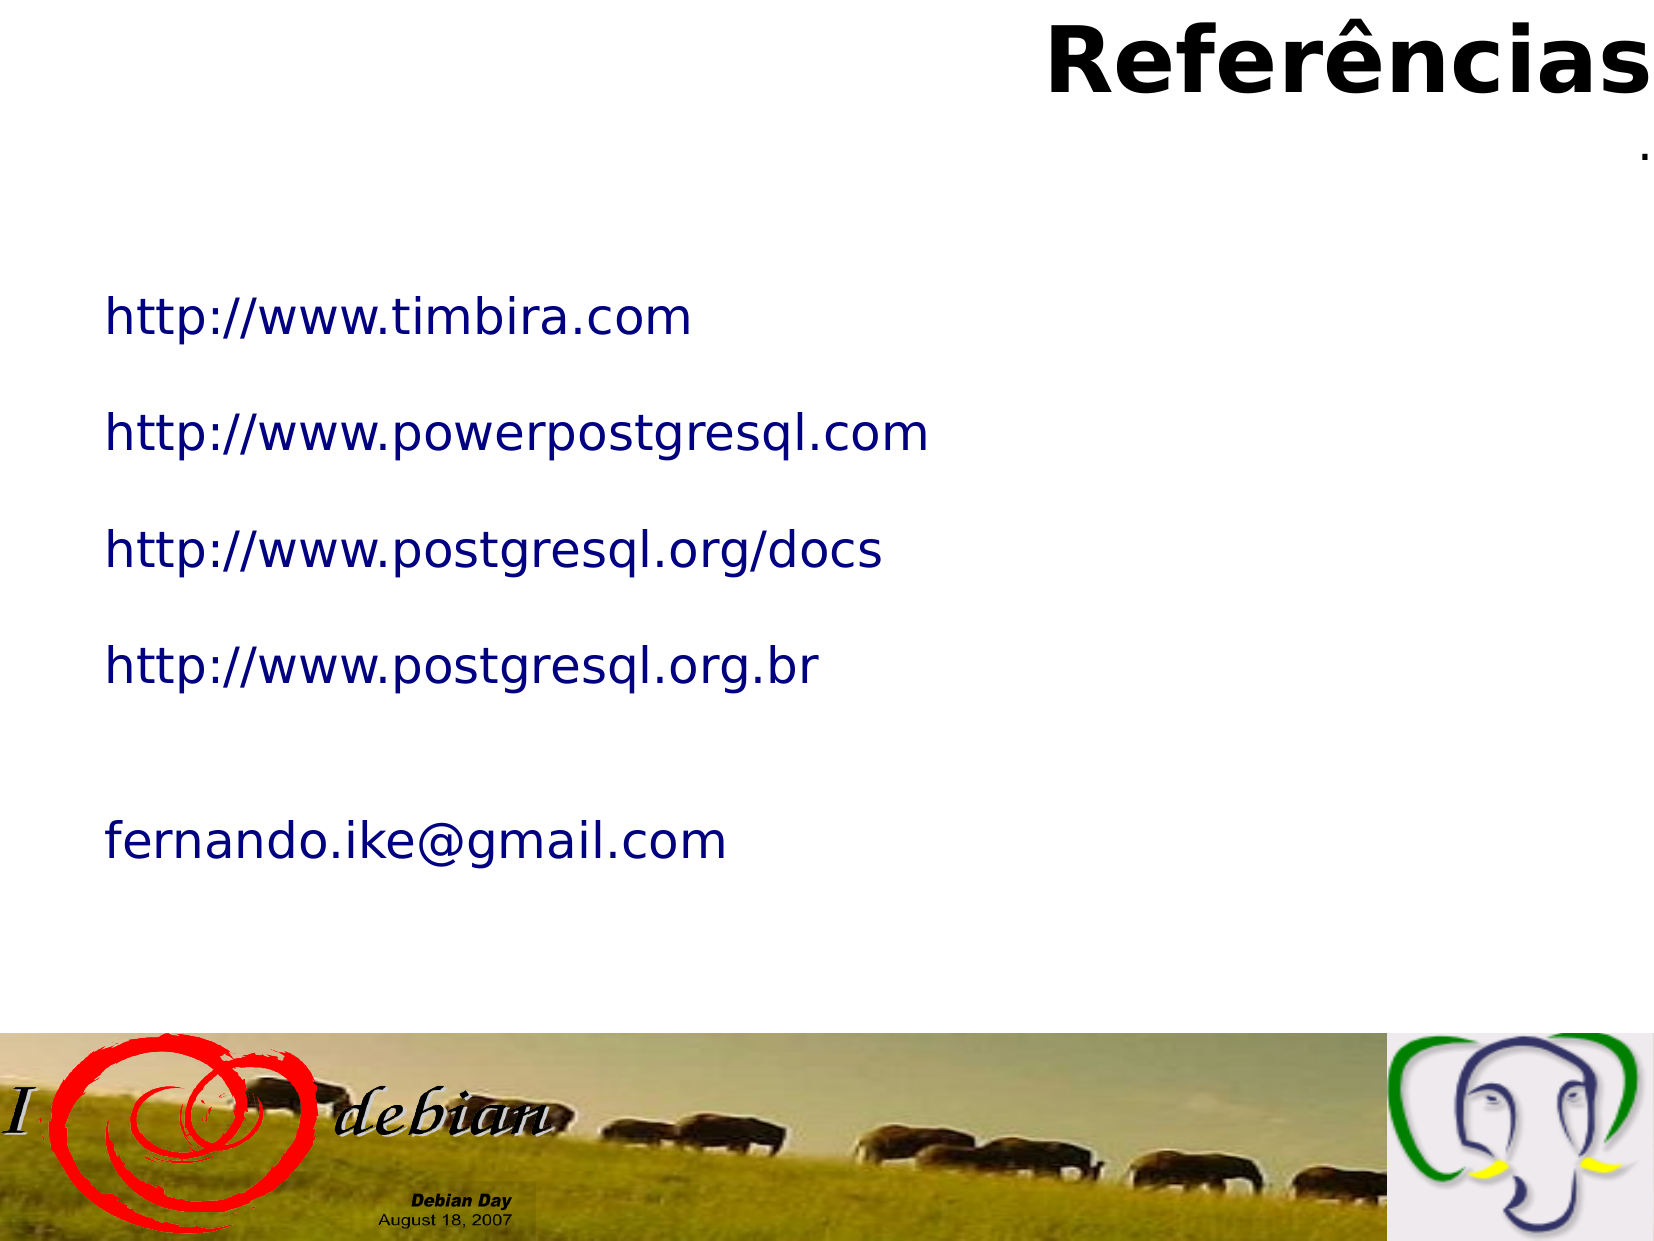

Referências
.
# http://www.timbira.com
 http://www.powerpostgresql.com
 http://www.postgresql.org/docs
 http://www.postgresql.org.br
 fernando.ike@gmail.com